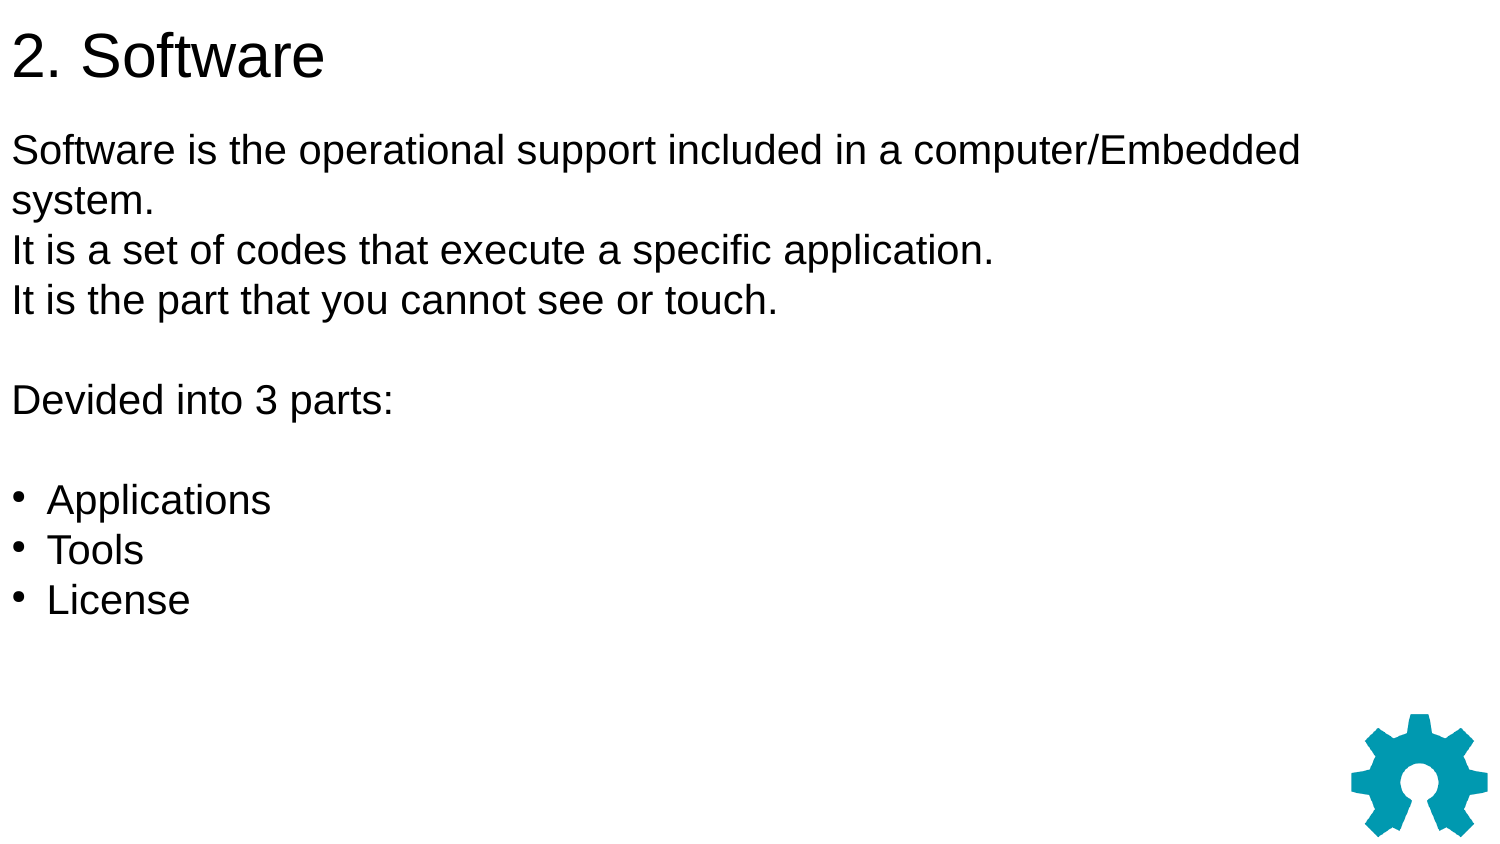

# 2. Software
Software is the operational support included in a computer/Embedded system.
It is a set of codes that execute a specific application.
It is the part that you cannot see or touch.
Devided into 3 parts:
Applications
Tools
License